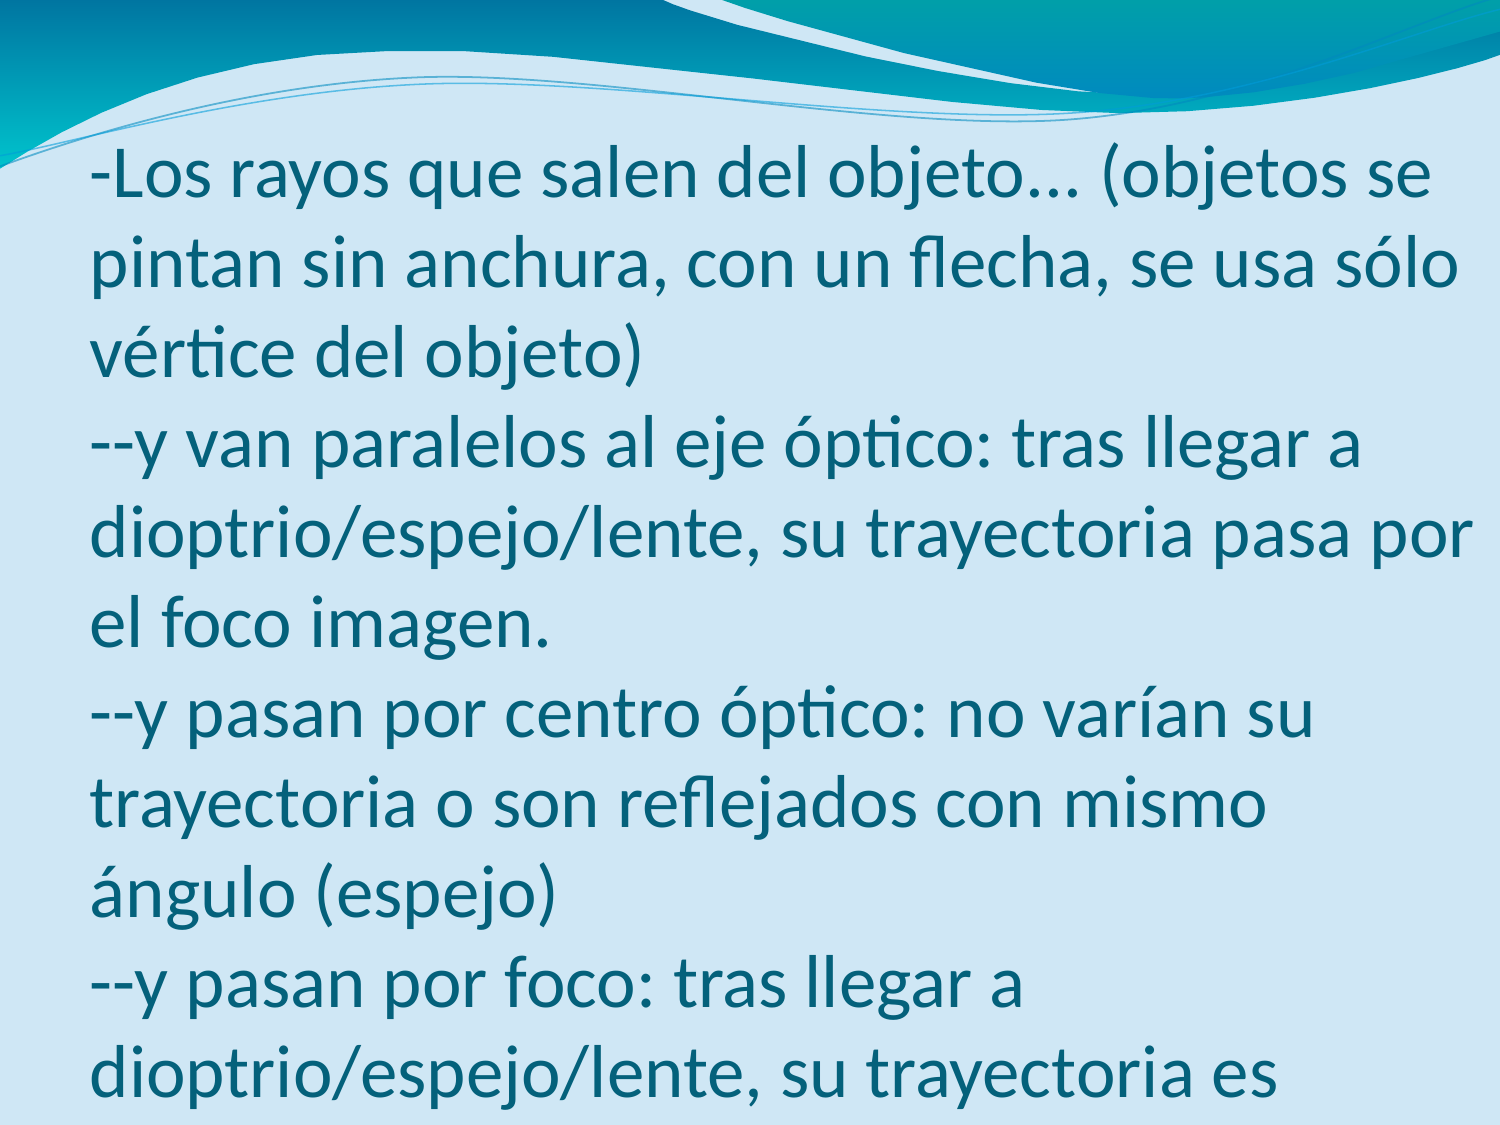

# -Los rayos que salen del objeto... (objetos se pintan sin anchura, con un flecha, se usa sólo vértice del objeto) --y van paralelos al eje óptico: tras llegar a dioptrio/espejo/lente, su trayectoria pasa por el foco imagen. --y pasan por centro óptico: no varían su trayectoria o son reflejados con mismo ángulo (espejo) --y pasan por foco: tras llegar a dioptrio/espejo/lente, su trayectoria es paralela al eje óptico --y pasan por el centro curvatura: tras llegar a dioptrio/espejo(no lente), no varía dirección (sí sentido en espejo)